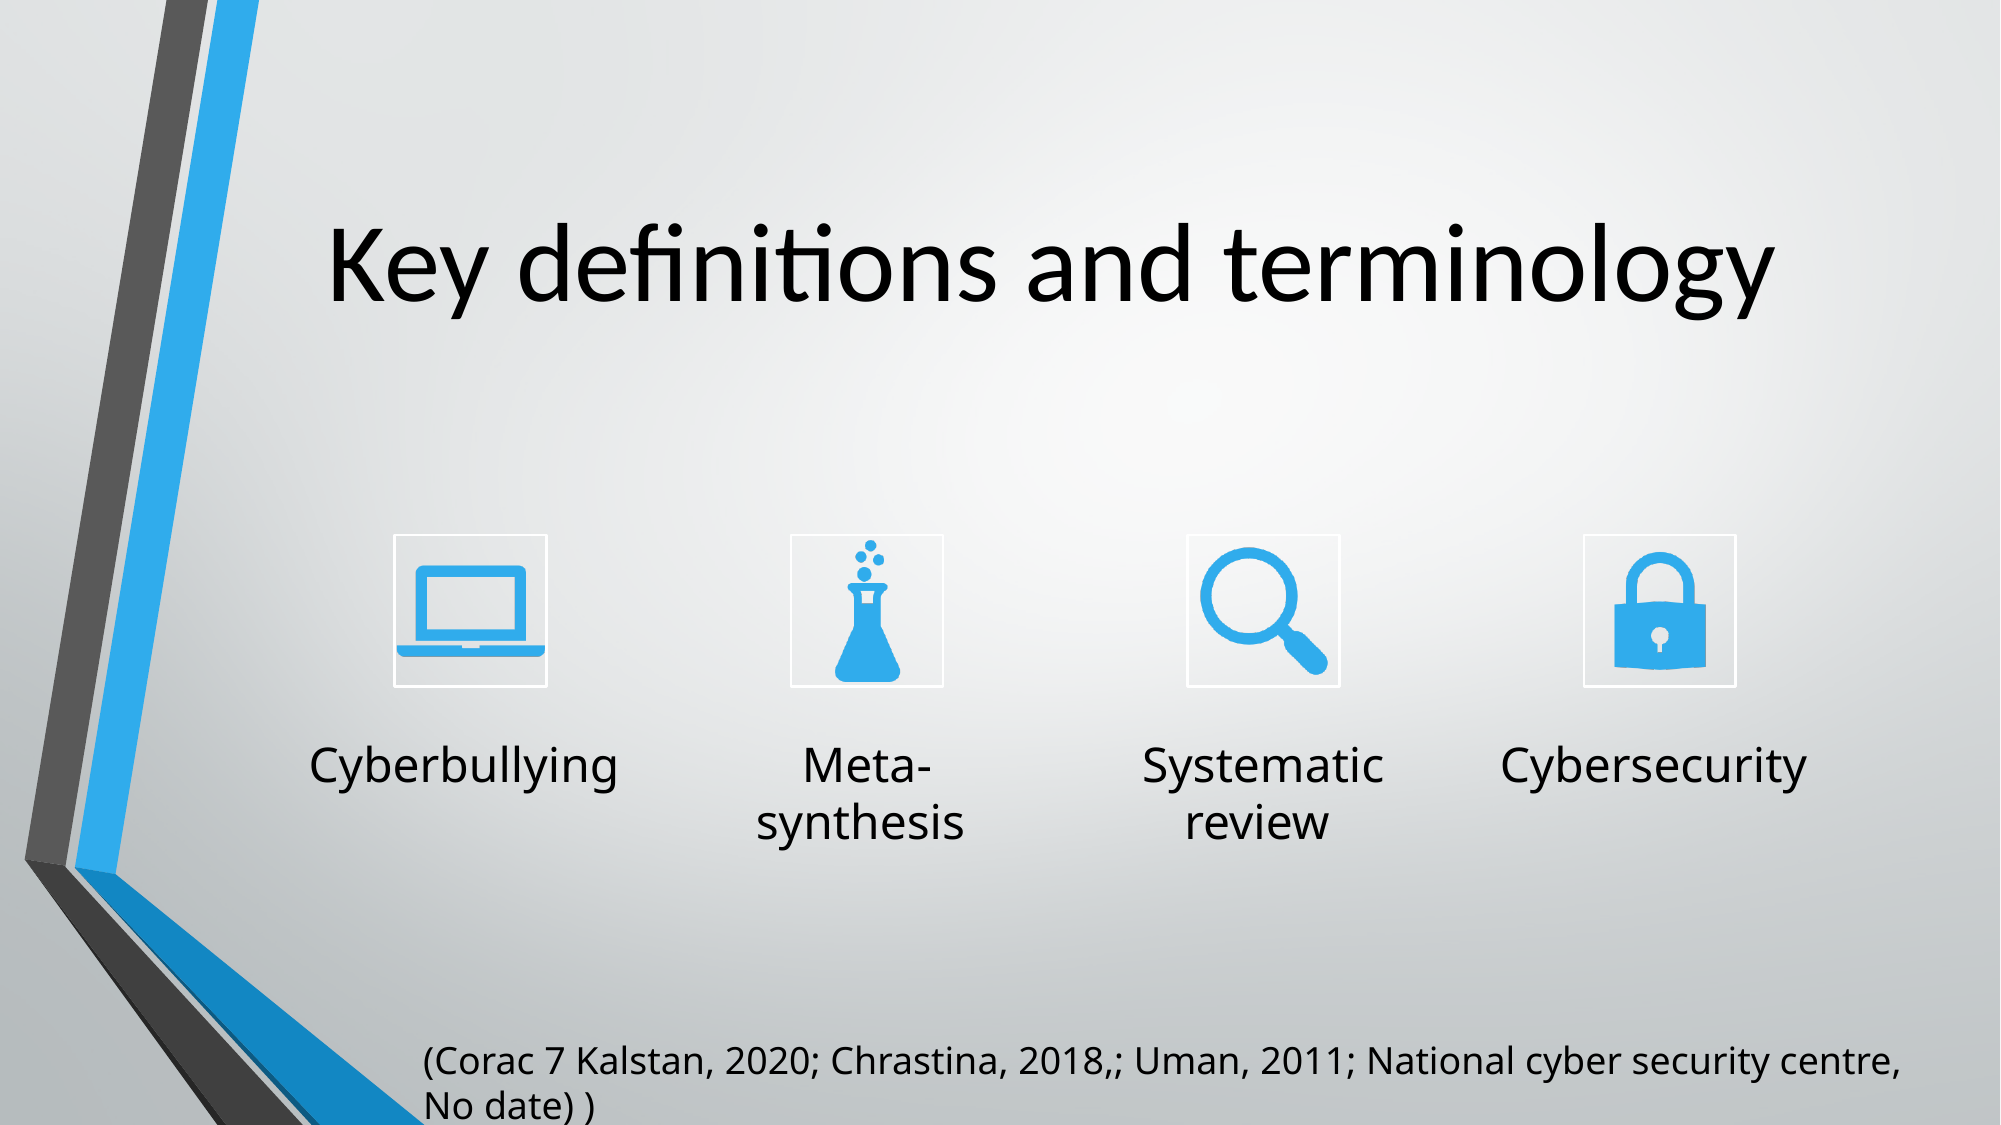

# Key definitions and terminology
Cyberbullying
Meta-synthesis
Systematic review
Cybersecurity
(Corac 7 Kalstan, 2020; Chrastina, 2018,; Uman, 2011; National cyber security centre, No date) )